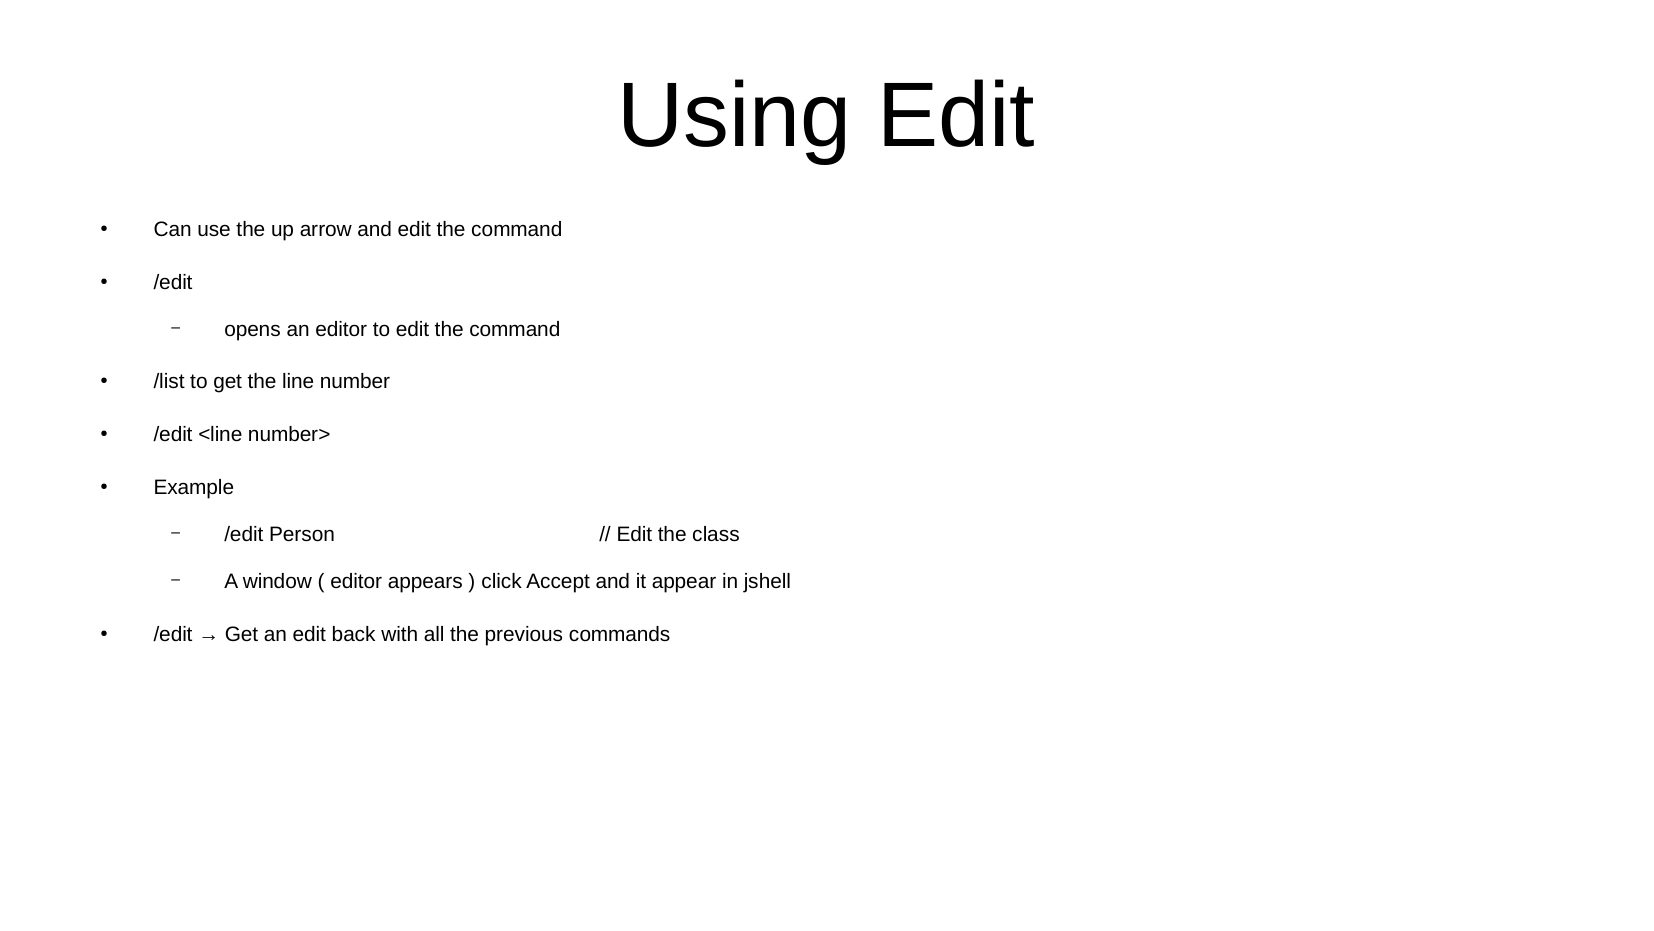

# Using Edit
Can use the up arrow and edit the command
/edit
opens an editor to edit the command
/list to get the line number
/edit <line number>
Example
/edit Person				// Edit the class
A window ( editor appears ) click Accept and it appear in jshell
/edit → Get an edit back with all the previous commands